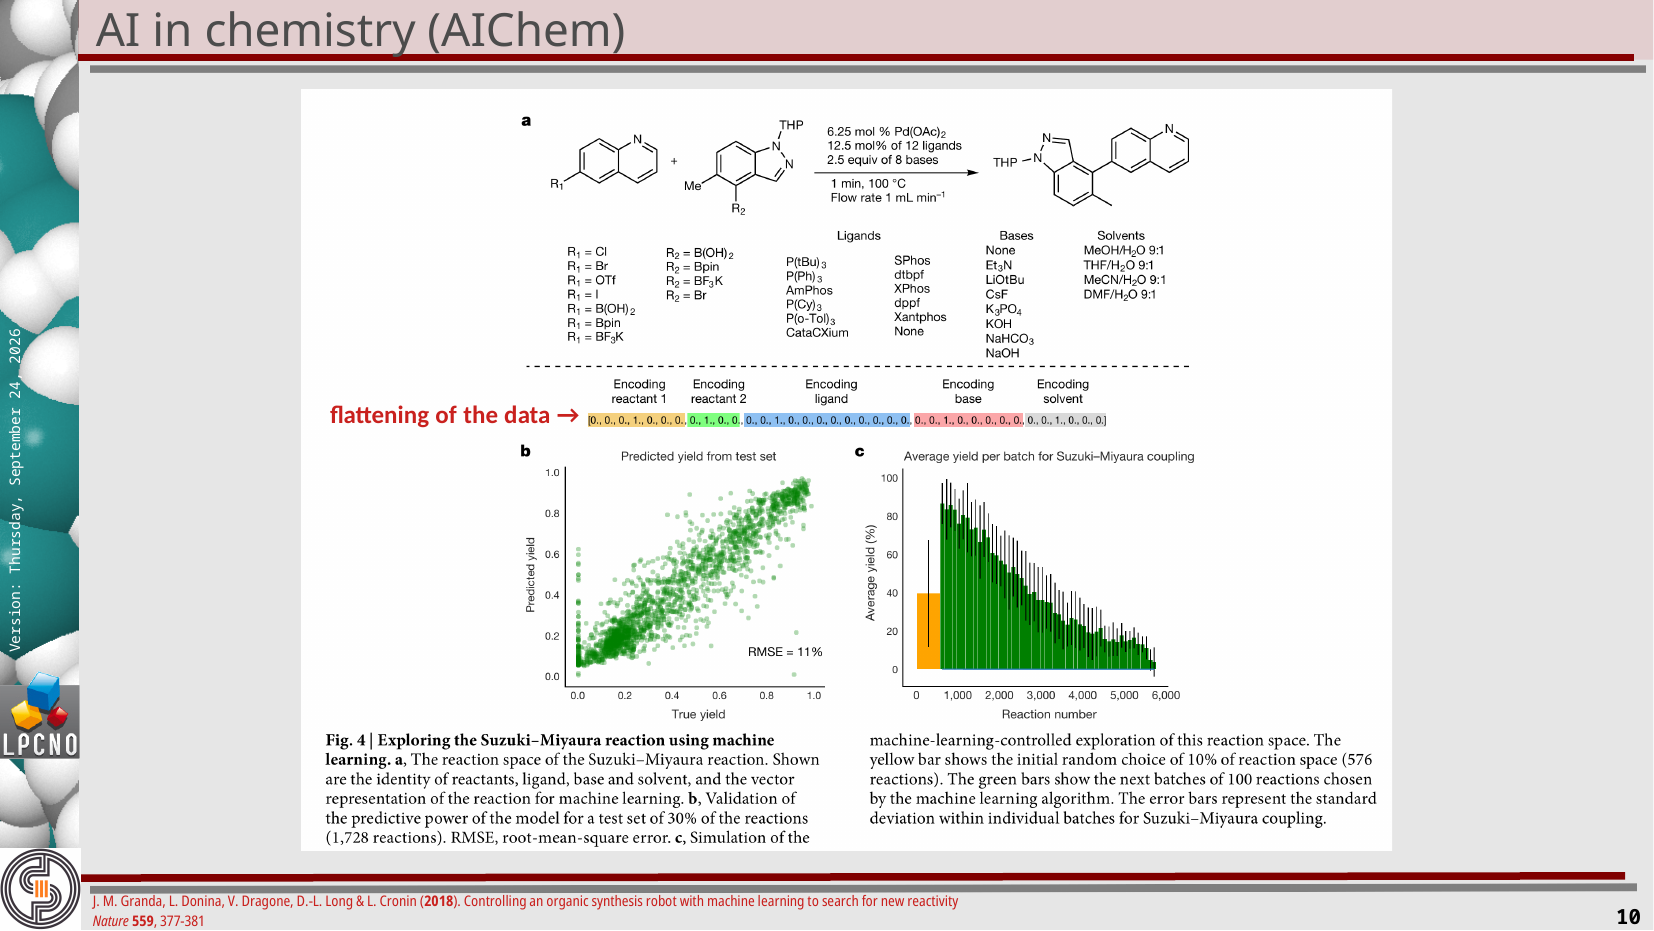

# AI in chemistry (AIChem)
flattening of the data →
J. M. Granda, L. Donina, V. Dragone, D.-L. Long & L. Cronin (2018). Controlling an organic synthesis robot with machine learning to search for new reactivity
Nature 559, 377-381